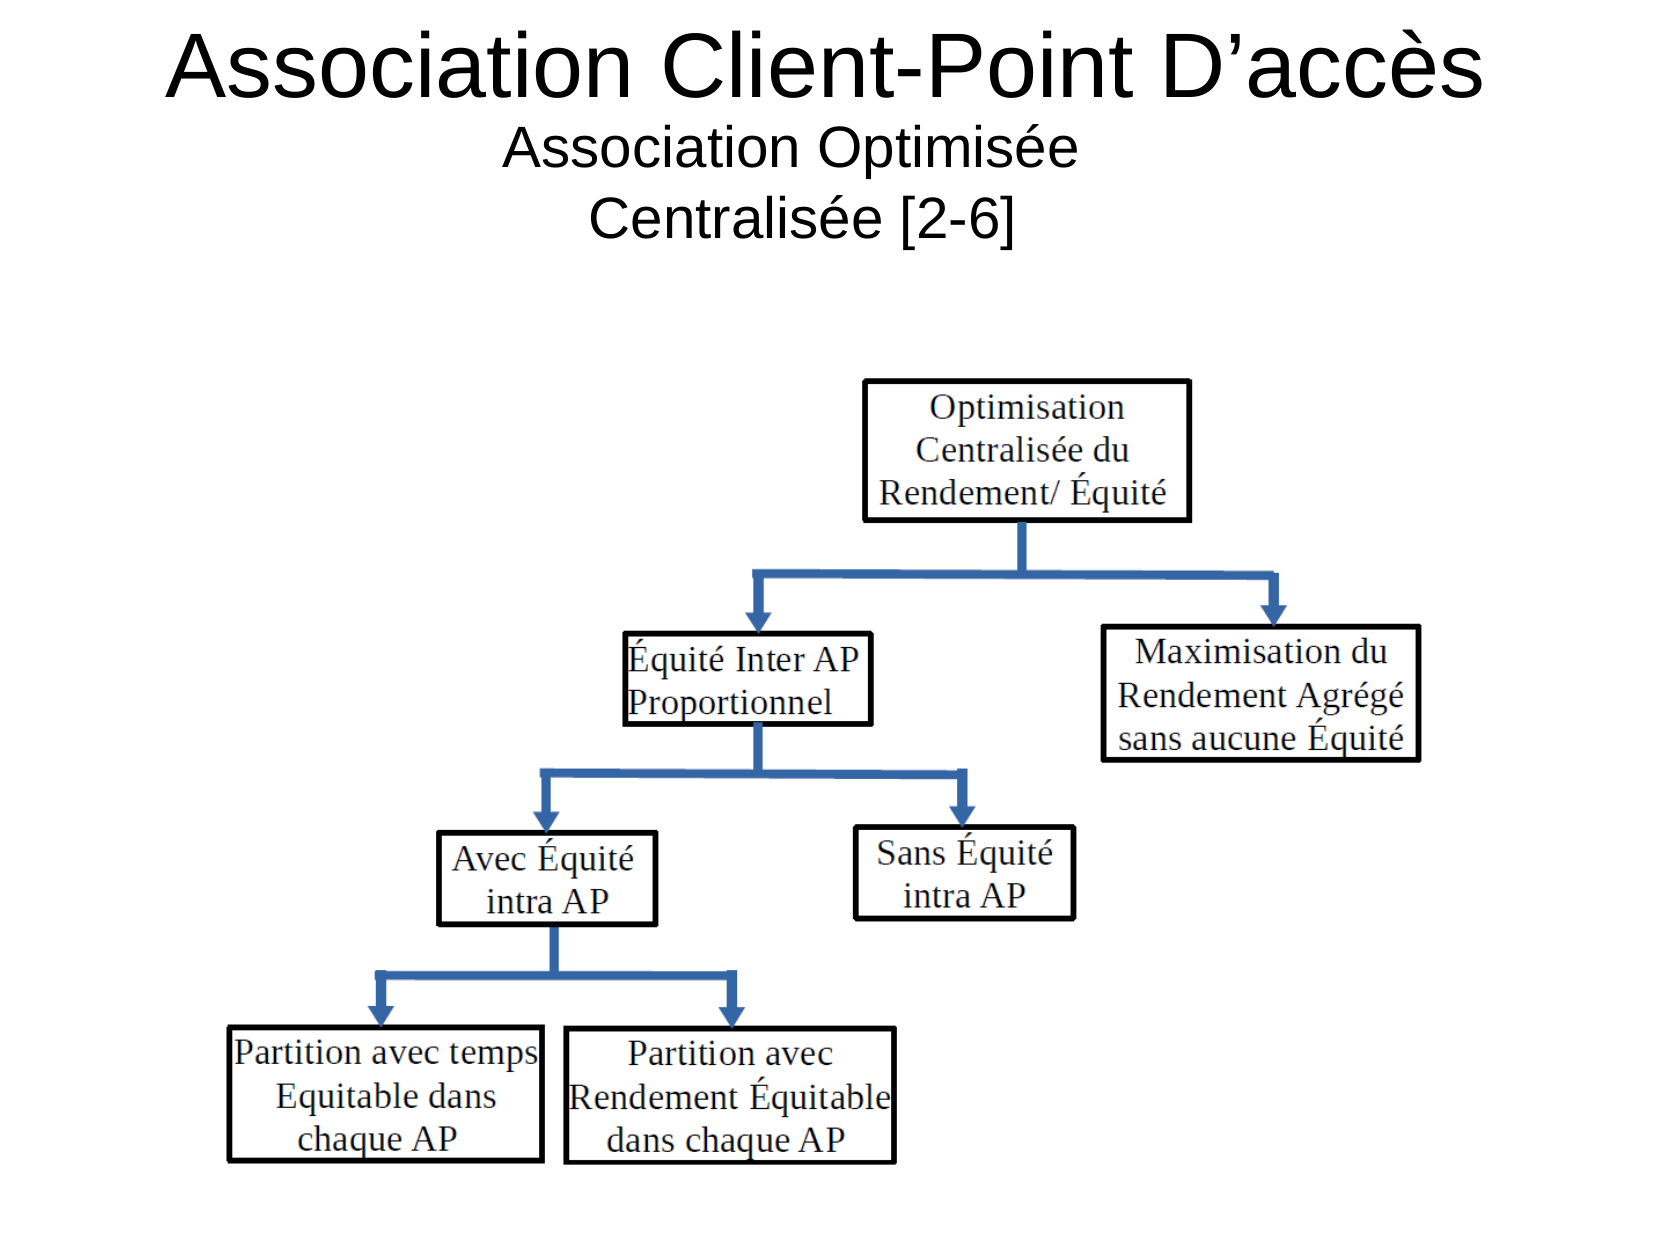

# Association Client-Point D’accès
Association Optimisée
Centralisée [2-6]